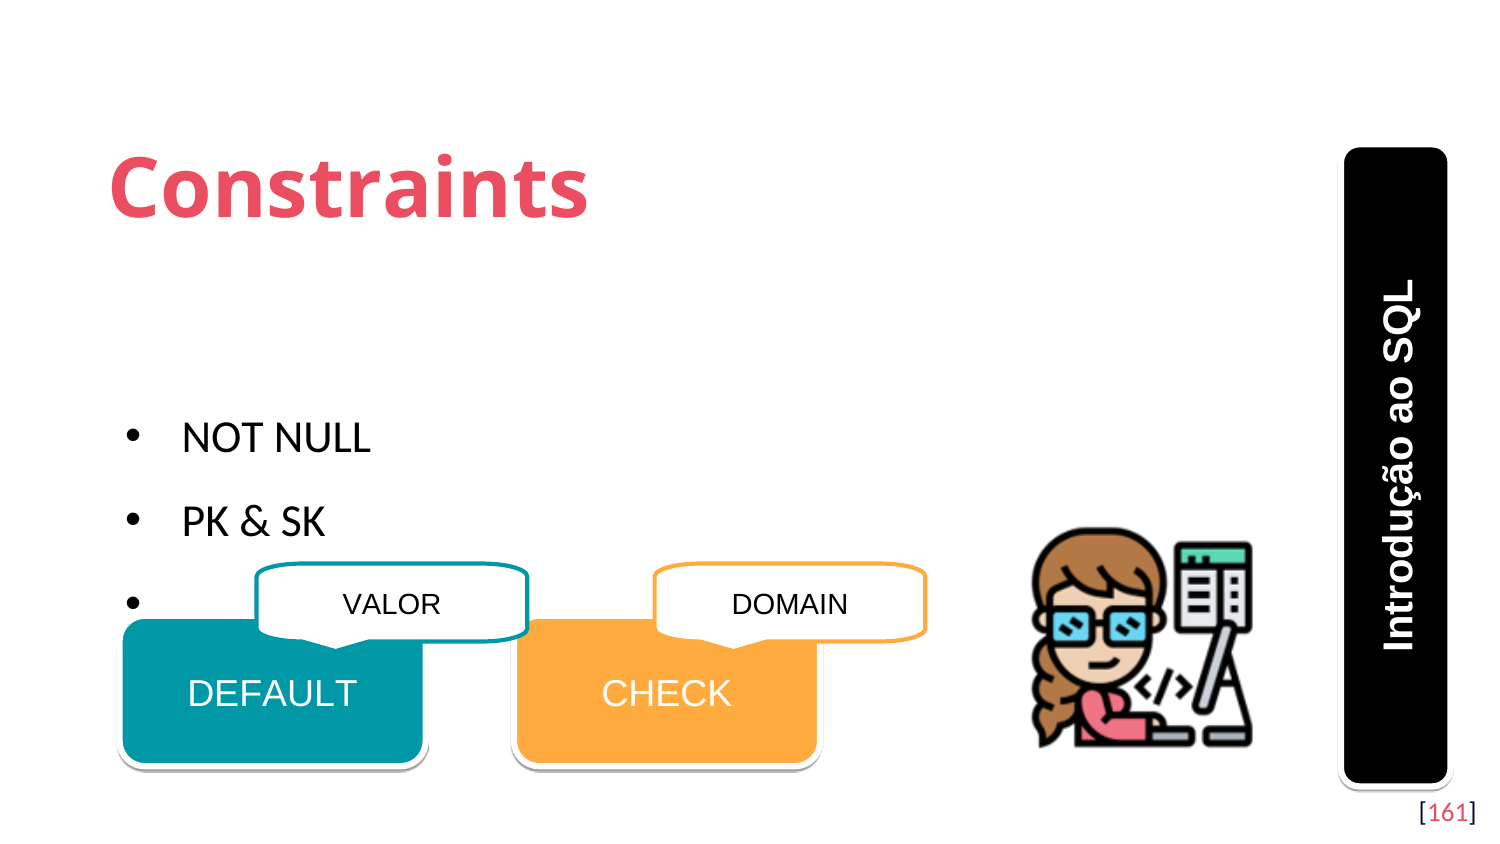

Constraints
NOT NULL
PK & SK
Introdução ao SQL
VALOR
DOMAIN
DEFAULT
CHECK